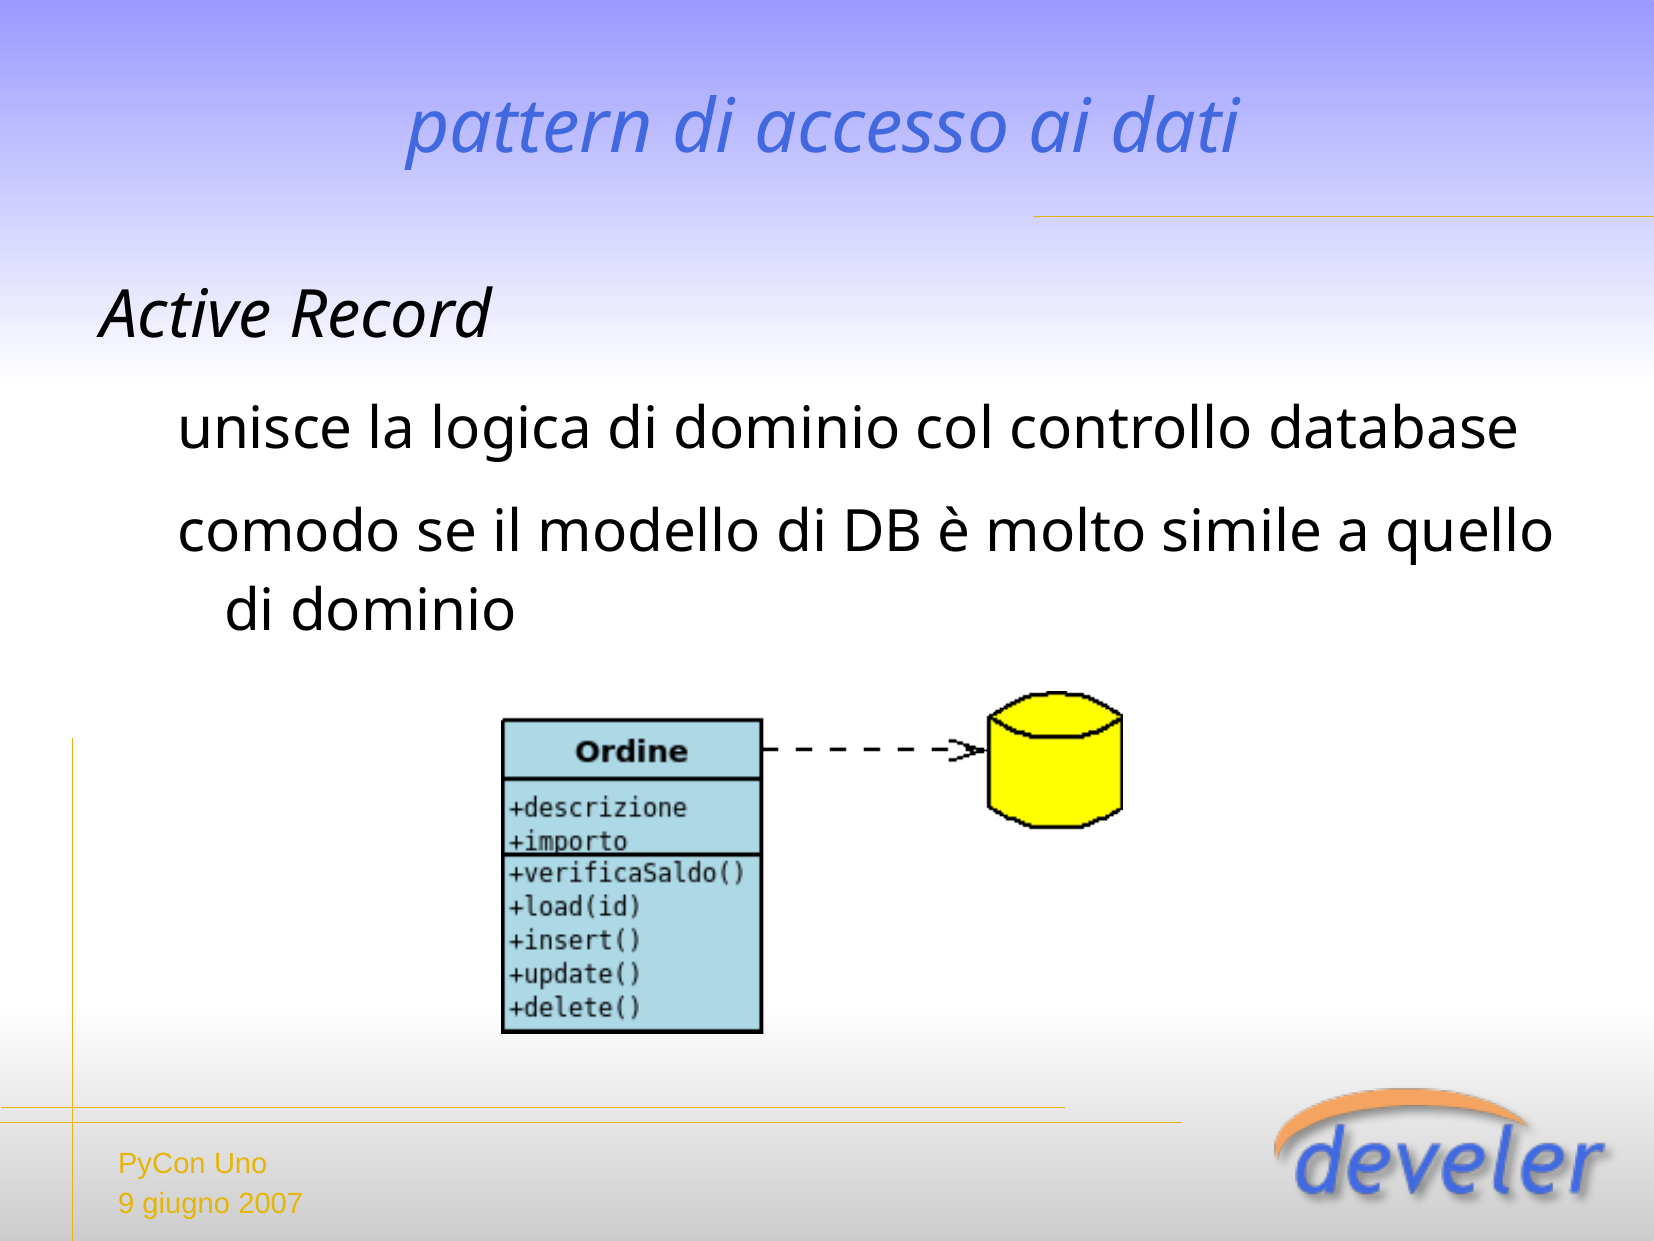

# pattern di accesso ai dati
Active Record
unisce la logica di dominio col controllo database
comodo se il modello di DB è molto simile a quello di dominio
PyCon Uno
9 giugno 2007